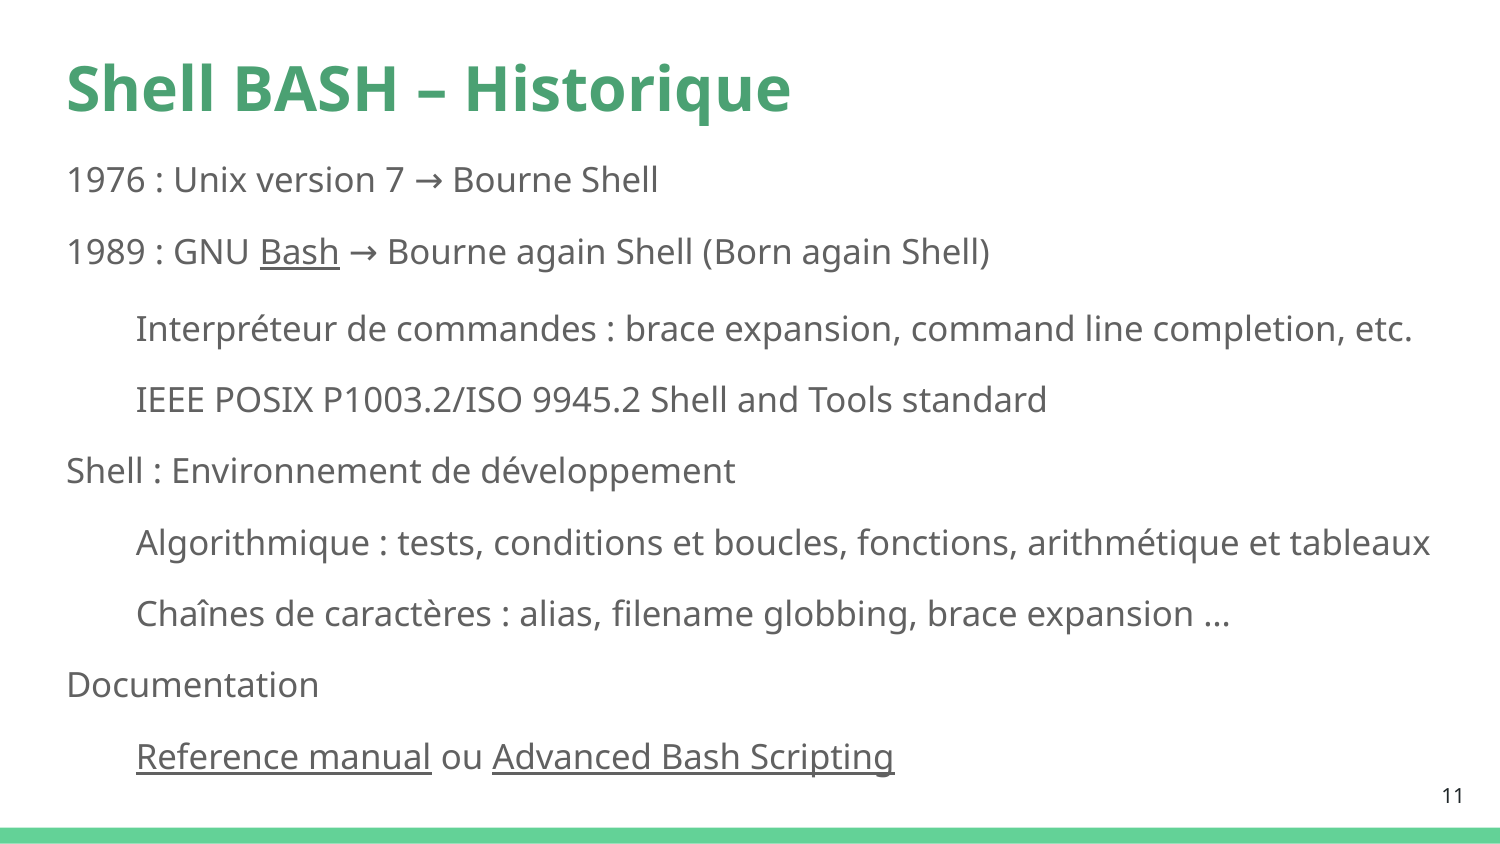

# Shell BASH – Historique
1976 : Unix version 7 → Bourne Shell
1989 : GNU Bash → Bourne again Shell (Born again Shell)
Interpréteur de commandes : brace expansion, command line completion, etc.
IEEE POSIX P1003.2/ISO 9945.2 Shell and Tools standard
Shell : Environnement de développement
Algorithmique : tests, conditions et boucles, fonctions, arithmétique et tableaux
Chaînes de caractères : alias, filename globbing, brace expansion …
Documentation
	Reference manual ou Advanced Bash Scripting